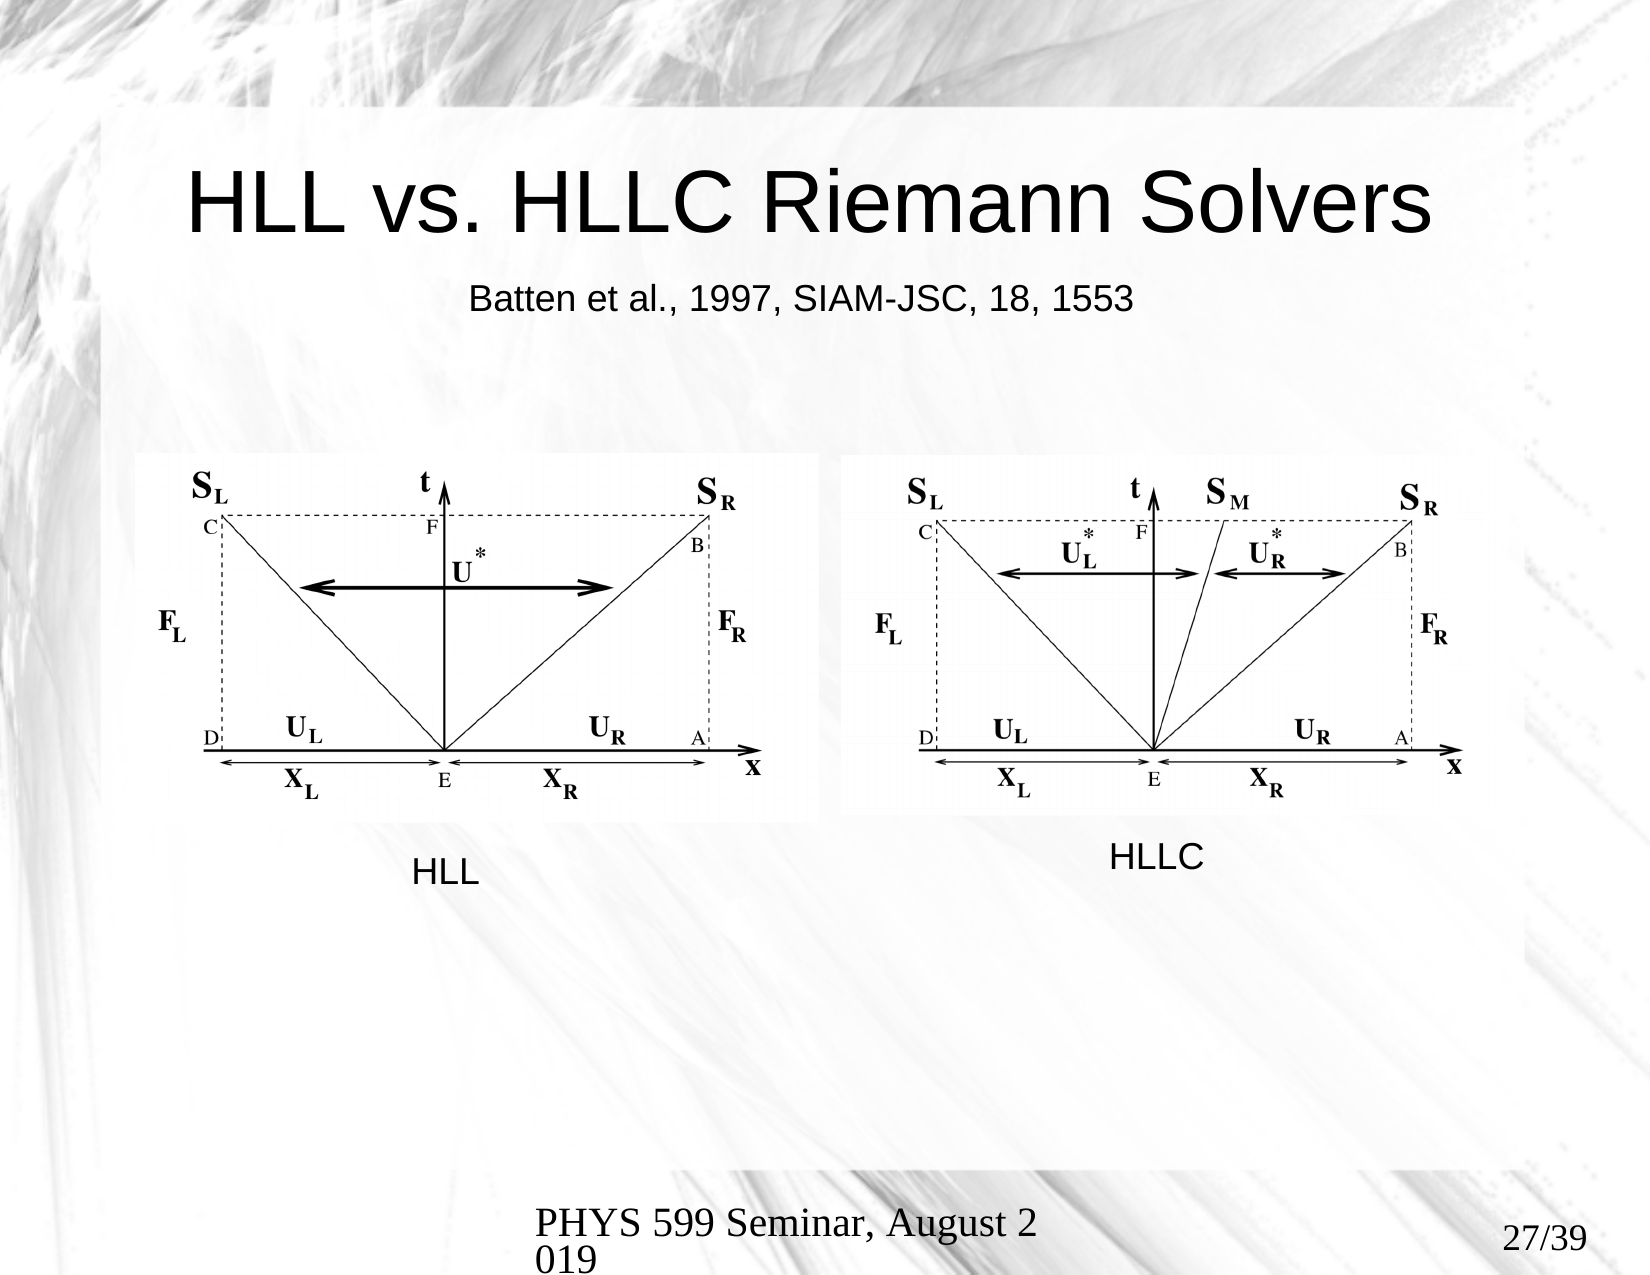

# HLL vs. HLLC Riemann Solvers
Batten et al., 1997, SIAM-JSC, 18, 1553
HLLC
HLL
PHYS 599 Seminar, August 2019
27